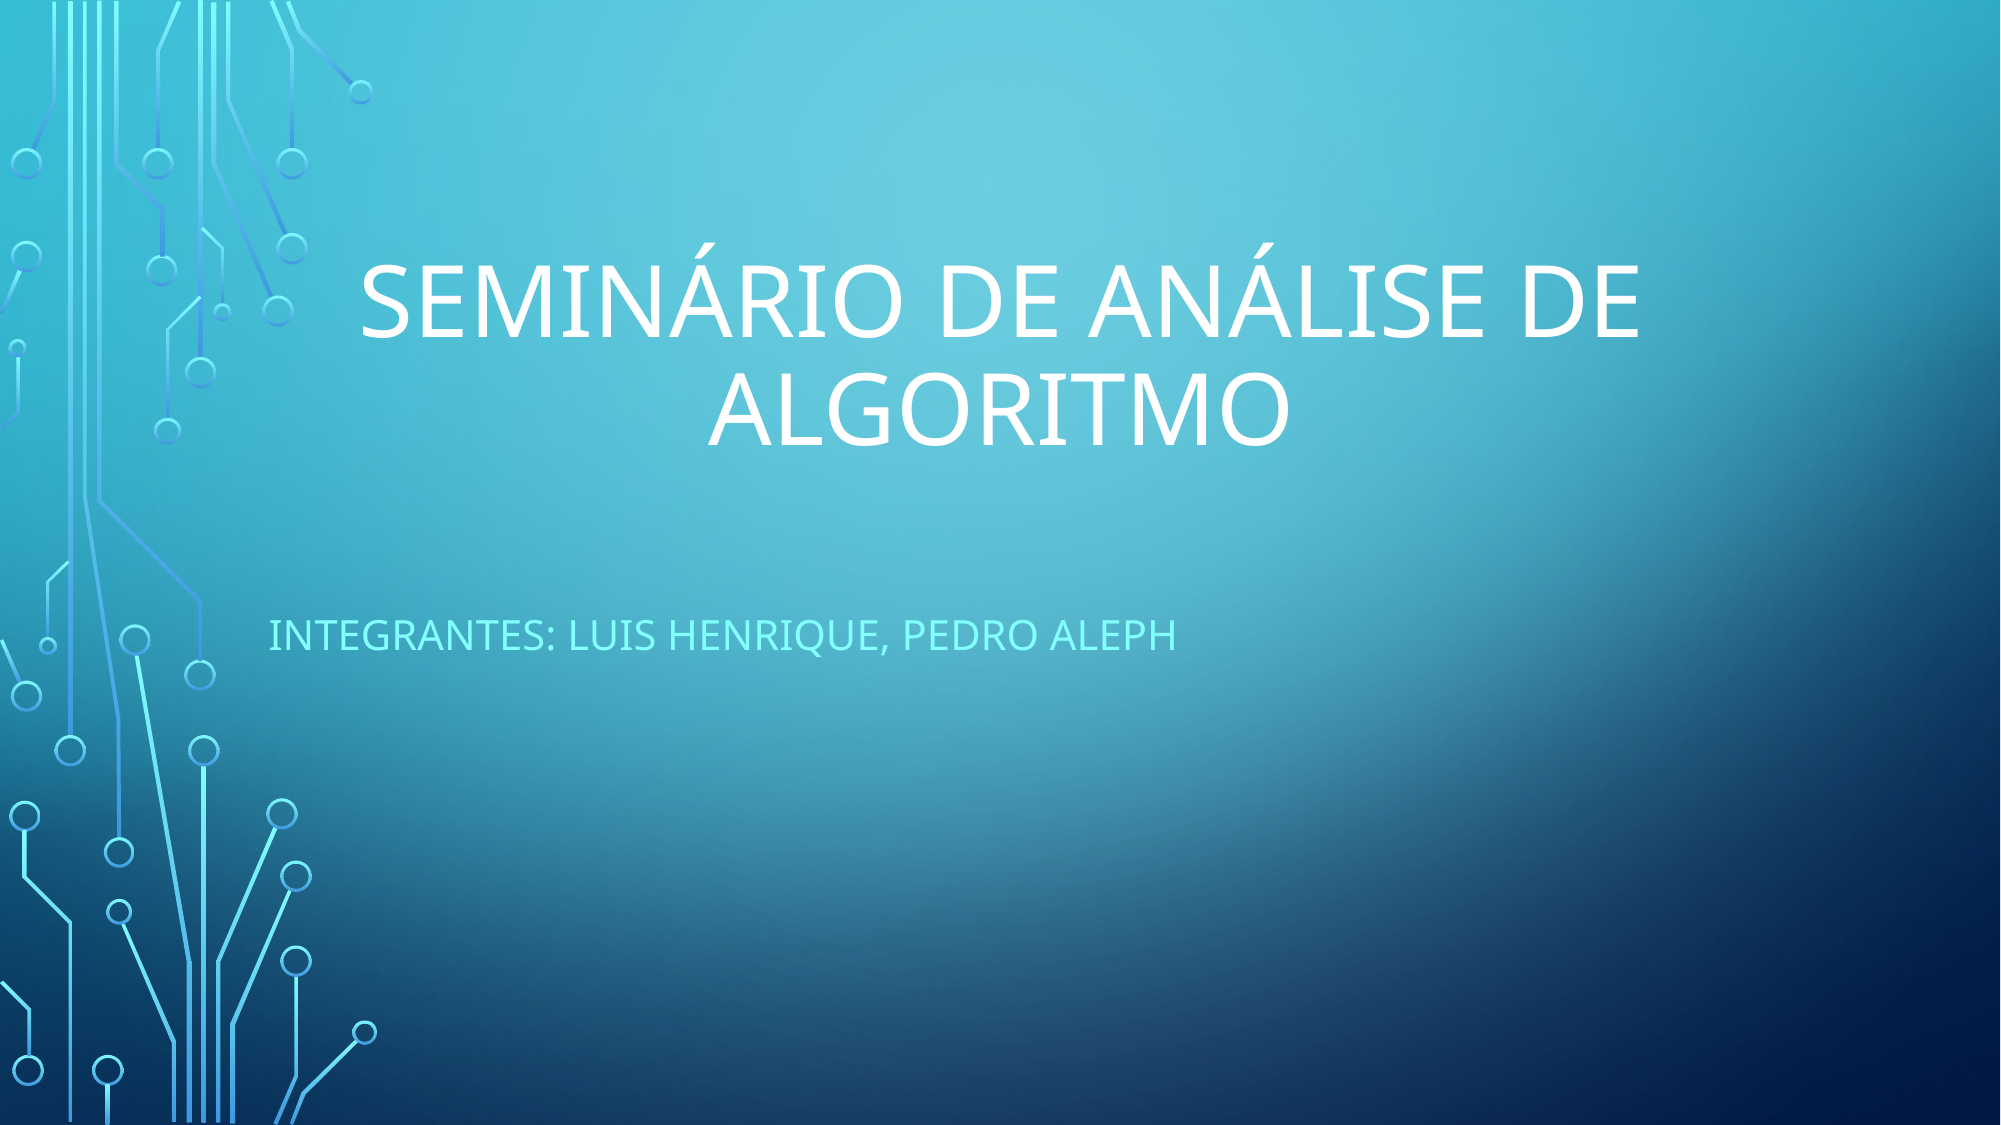

# Seminário de Análise de algoritmo
Integrantes: Luis henrique, Pedro Aleph